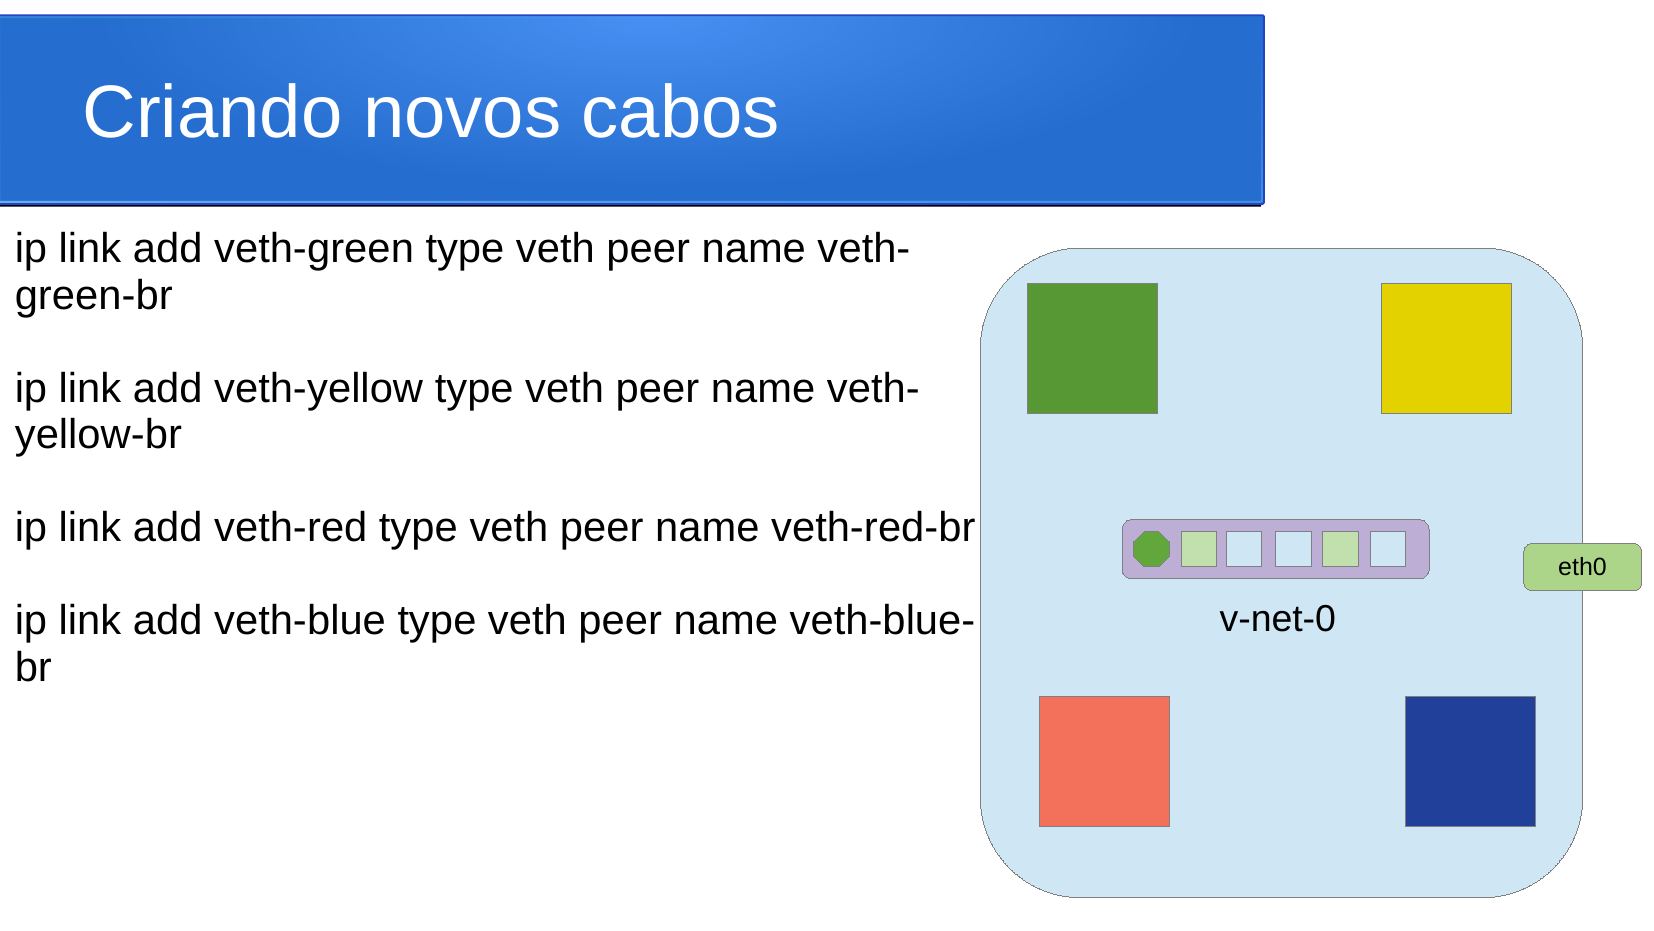

# Criando novos cabos
ip link add veth-green type veth peer name veth-green-br
ip link add veth-yellow type veth peer name veth-yellow-br
ip link add veth-red type veth peer name veth-red-br
ip link add veth-blue type veth peer name veth-blue-br
root@machine~ ip netns exec green ping 192.168.15.2
eth0
root@machine~ ip netns
green
yellow
v-net-0